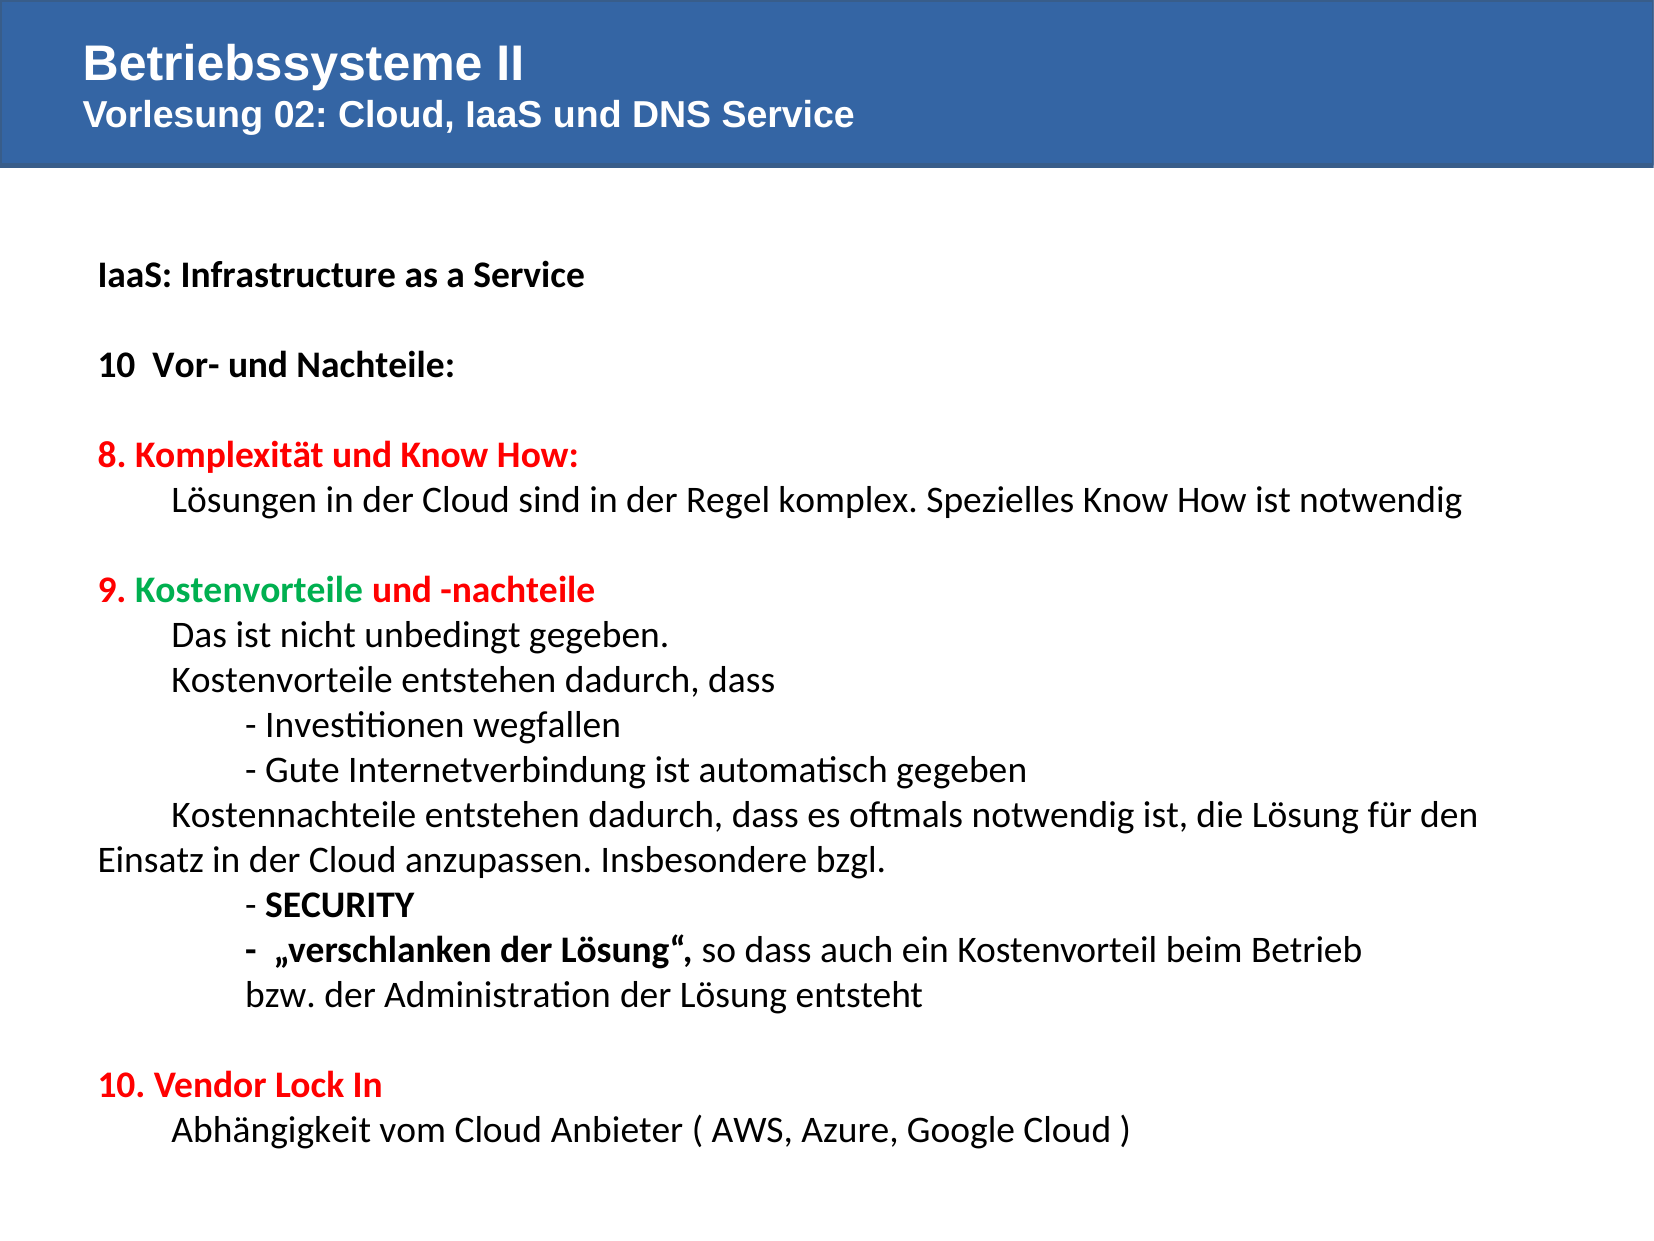

# Betriebssysteme II Vorlesung 02: Cloud, IaaS und DNS Service
IaaS: Infrastructure as a Service
10 Vor- und Nachteile:
8. Komplexität und Know How:
	Lösungen in der Cloud sind in der Regel komplex. Spezielles Know How ist notwendig
9. Kostenvorteile und -nachteile
	Das ist nicht unbedingt gegeben.
	Kostenvorteile entstehen dadurch, dass
		- Investitionen wegfallen
		- Gute Internetverbindung ist automatisch gegeben
	Kostennachteile entstehen dadurch, dass es oftmals notwendig ist, die Lösung für den 		Einsatz in der Cloud anzupassen. Insbesondere bzgl.
		- SECURITY
		- „verschlanken der Lösung“, so dass auch ein Kostenvorteil beim Betrieb
		bzw. der Administration der Lösung entsteht
10. Vendor Lock In
	Abhängigkeit vom Cloud Anbieter ( AWS, Azure, Google Cloud )